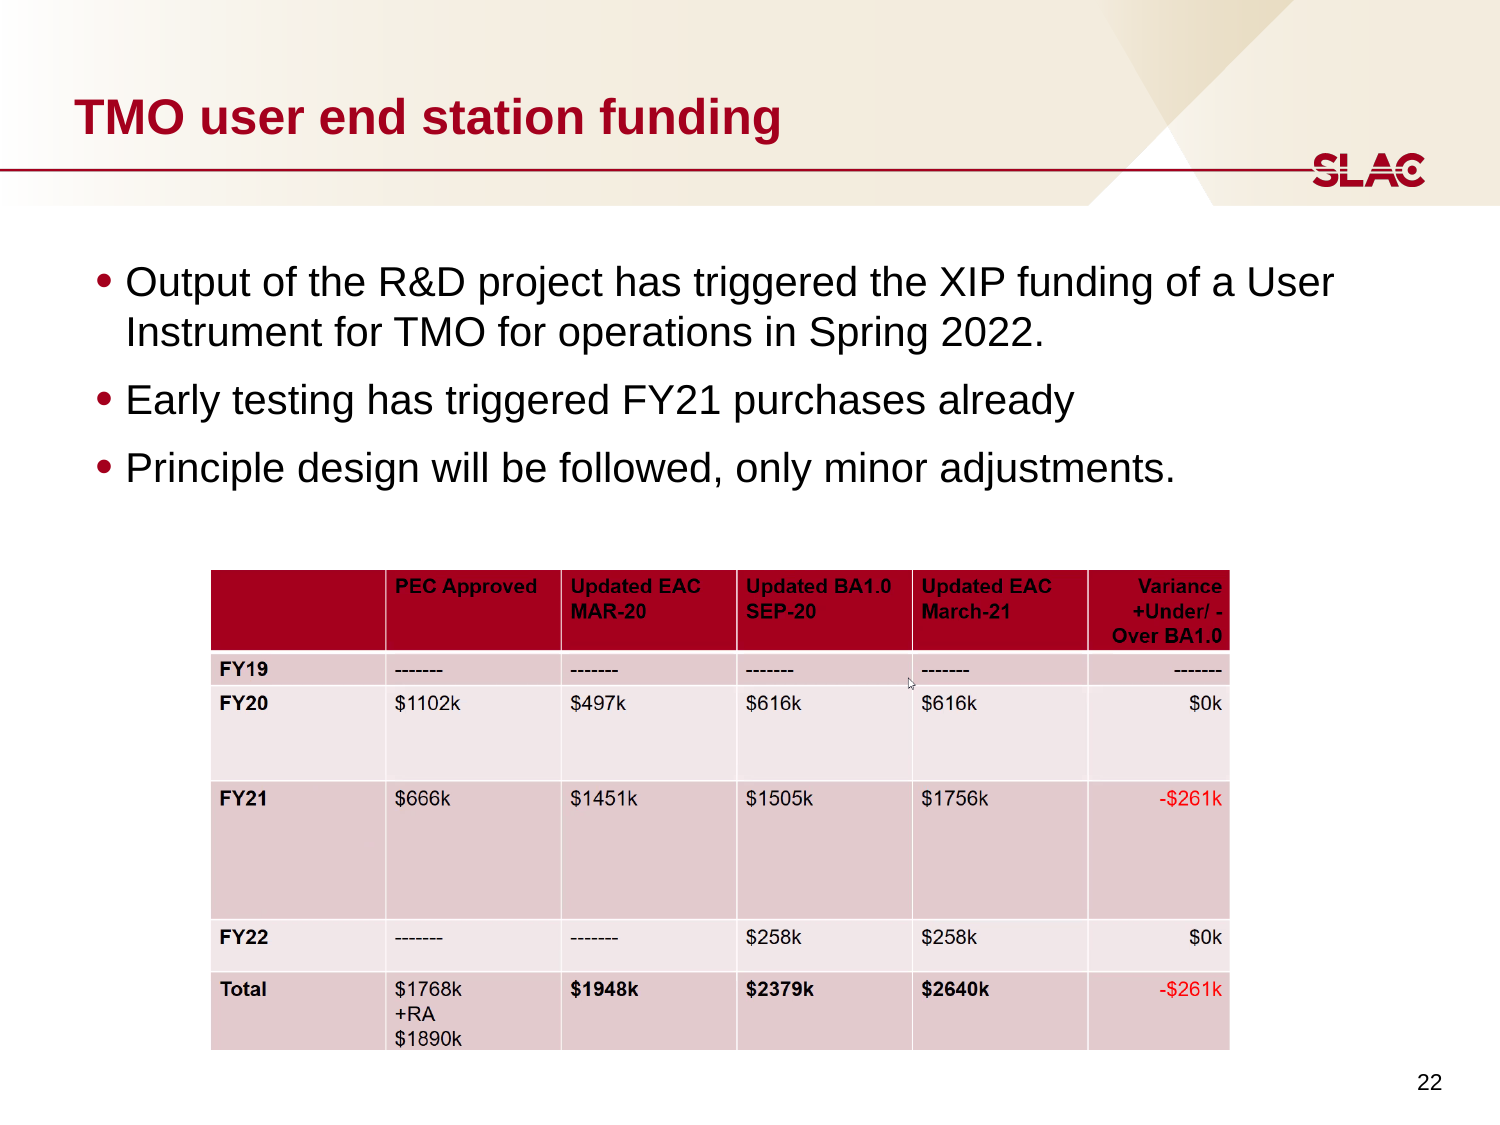

# TMO user end station funding
Output of the R&D project has triggered the XIP funding of a User Instrument for TMO for operations in Spring 2022.
Early testing has triggered FY21 purchases already
Principle design will be followed, only minor adjustments.